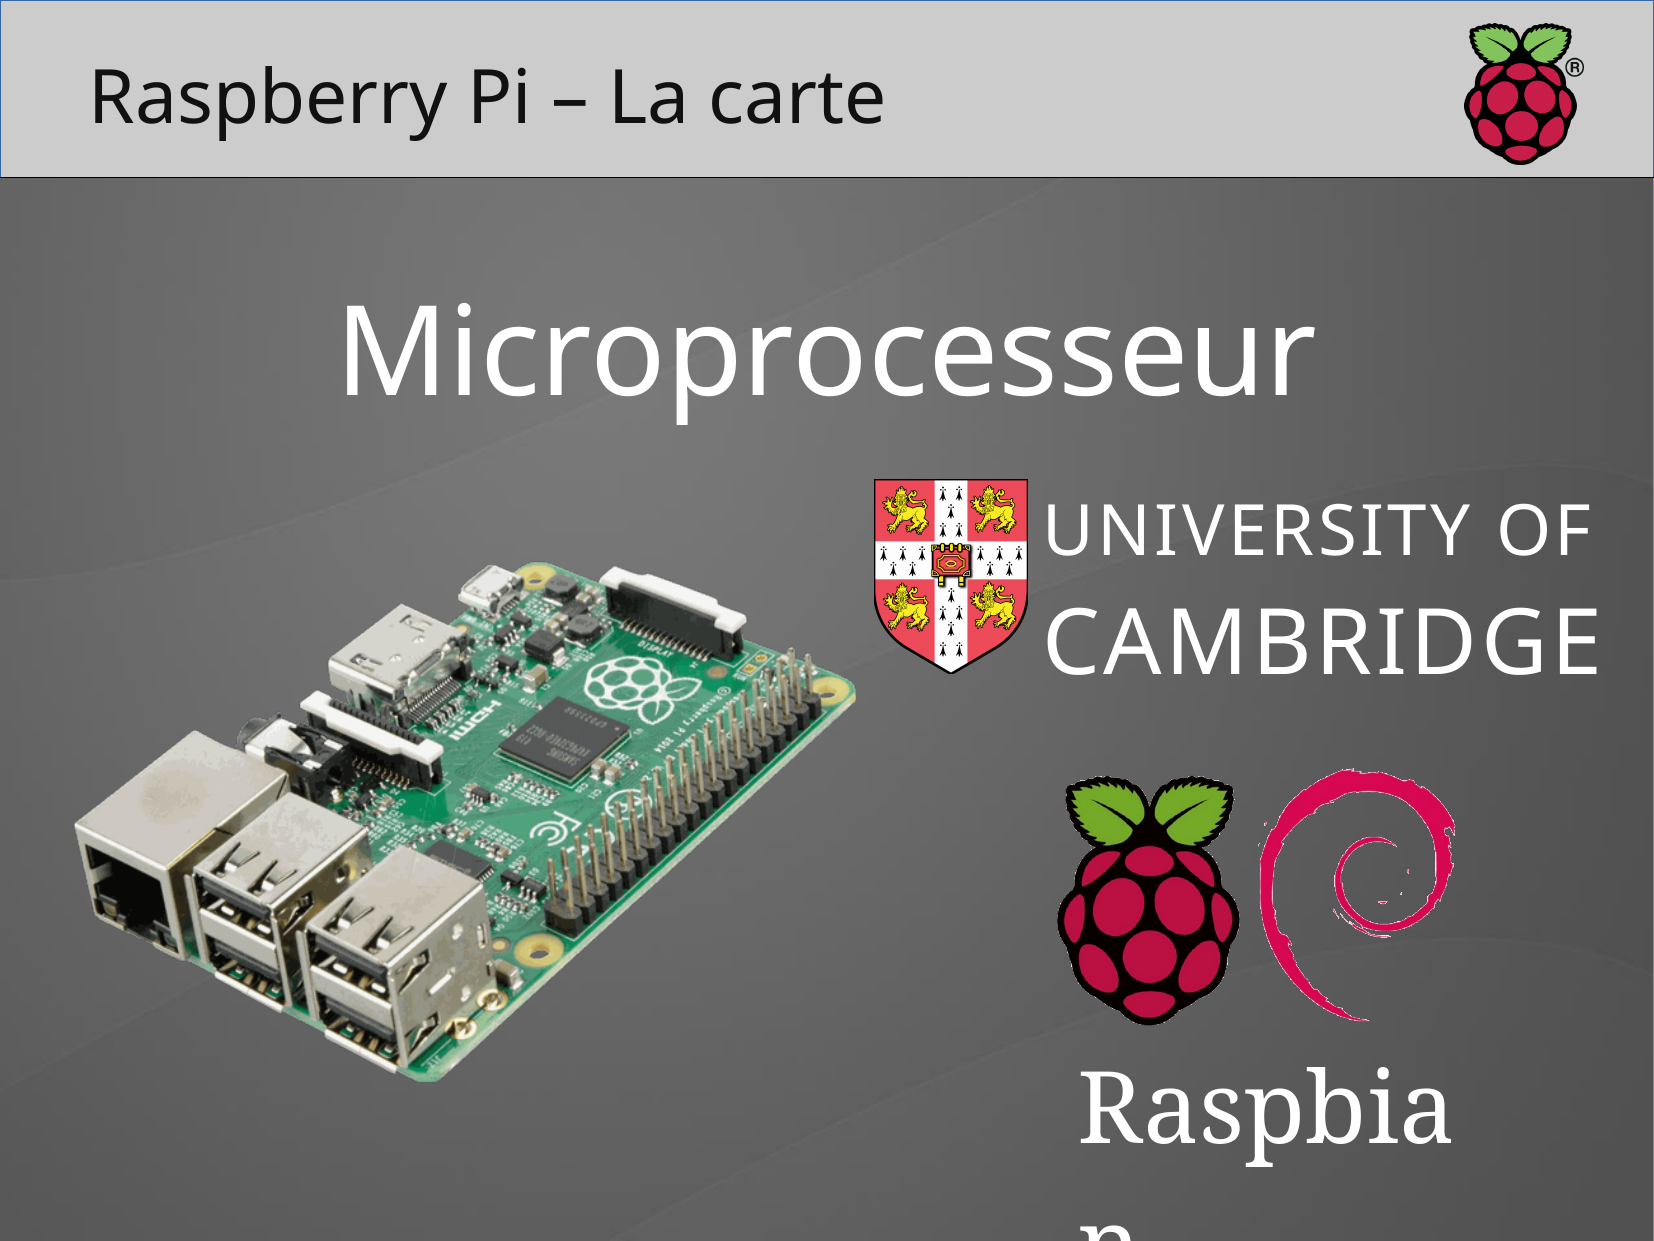

Raspberry Pi – La carte
Microprocesseur
UNIVERSITY OF
CAMBRIDGE
Raspbian